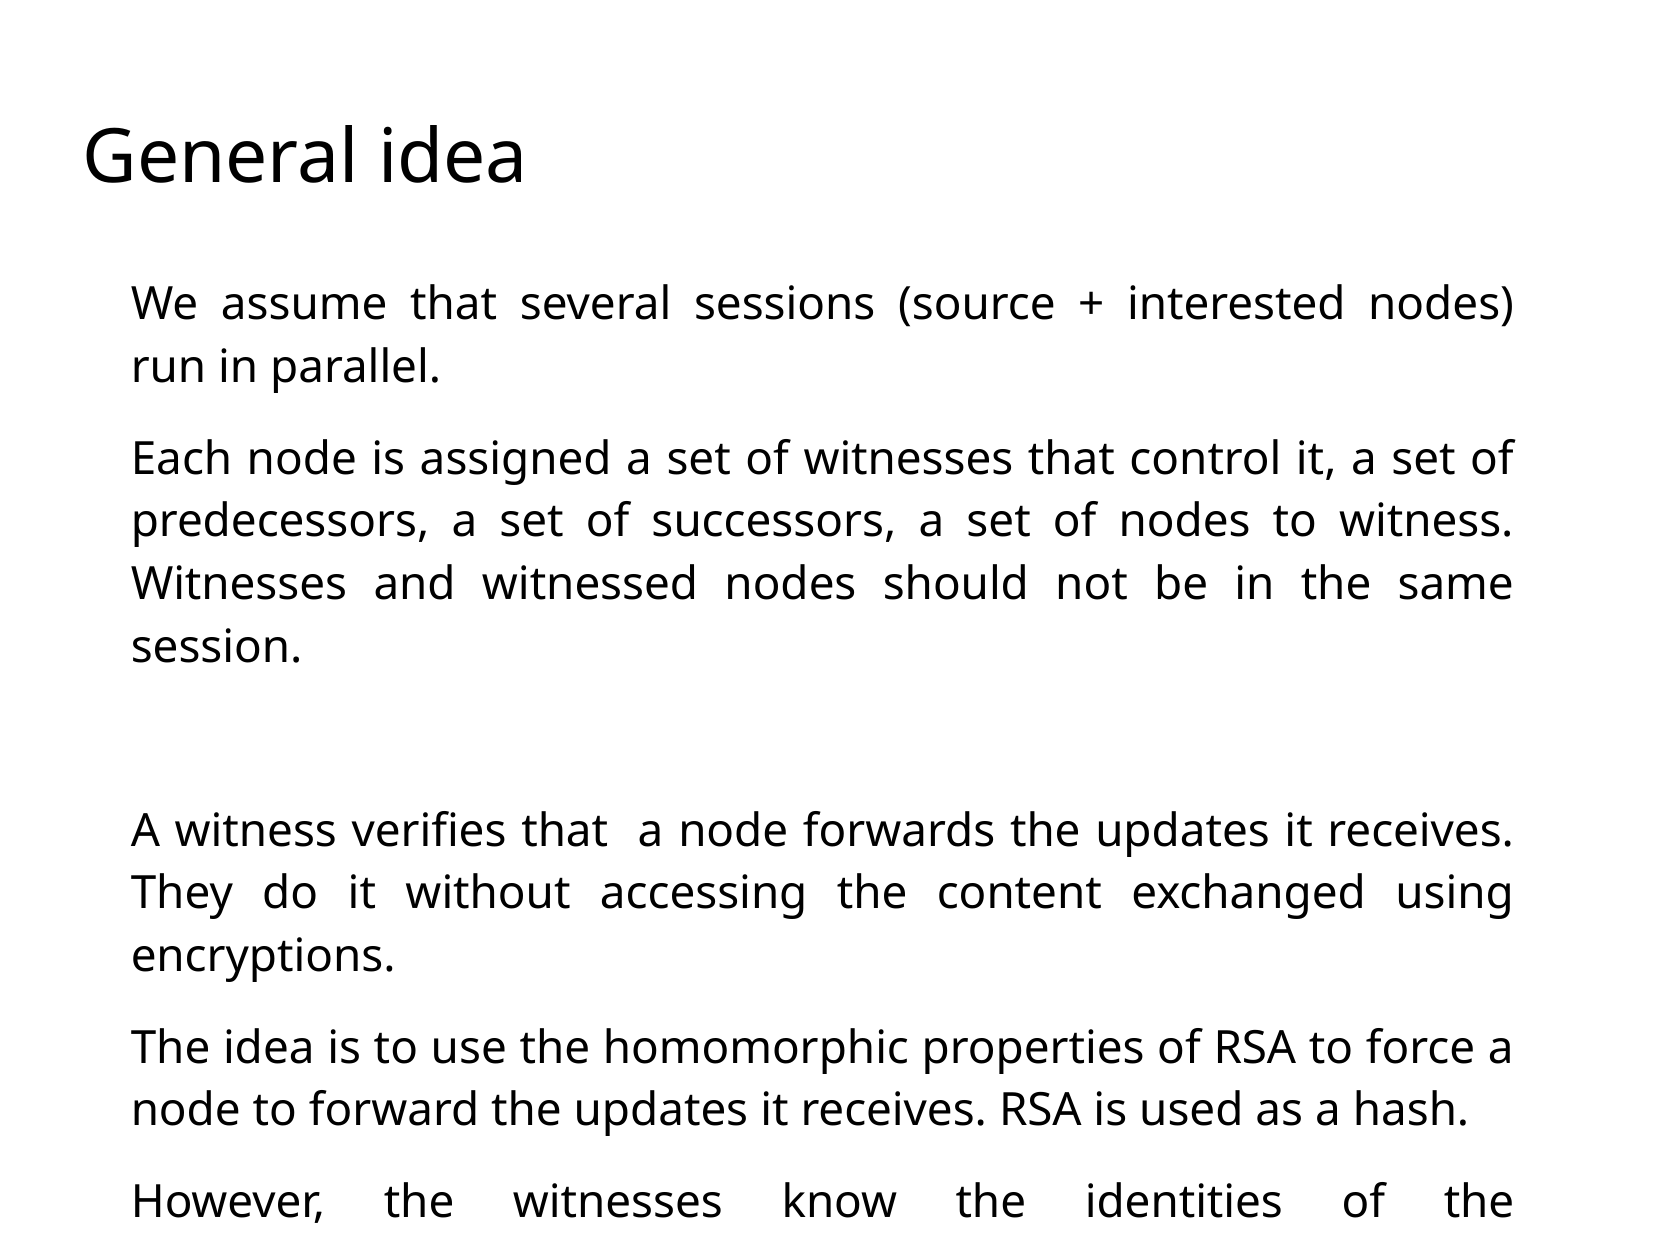

# General idea
We assume that several sessions (source + interested nodes) run in parallel.
Each node is assigned a set of witnesses that control it, a set of predecessors, a set of successors, a set of nodes to witness. Witnesses and witnessed nodes should not be in the same session.
A witness verifies that a node forwards the updates it receives. They do it without accessing the content exchanged using encryptions.
The idea is to use the homomorphic properties of RSA to force a node to forward the updates it receives. RSA is used as a hash.
However, the witnesses know the identities of the predecessors/successors of the node they witness.